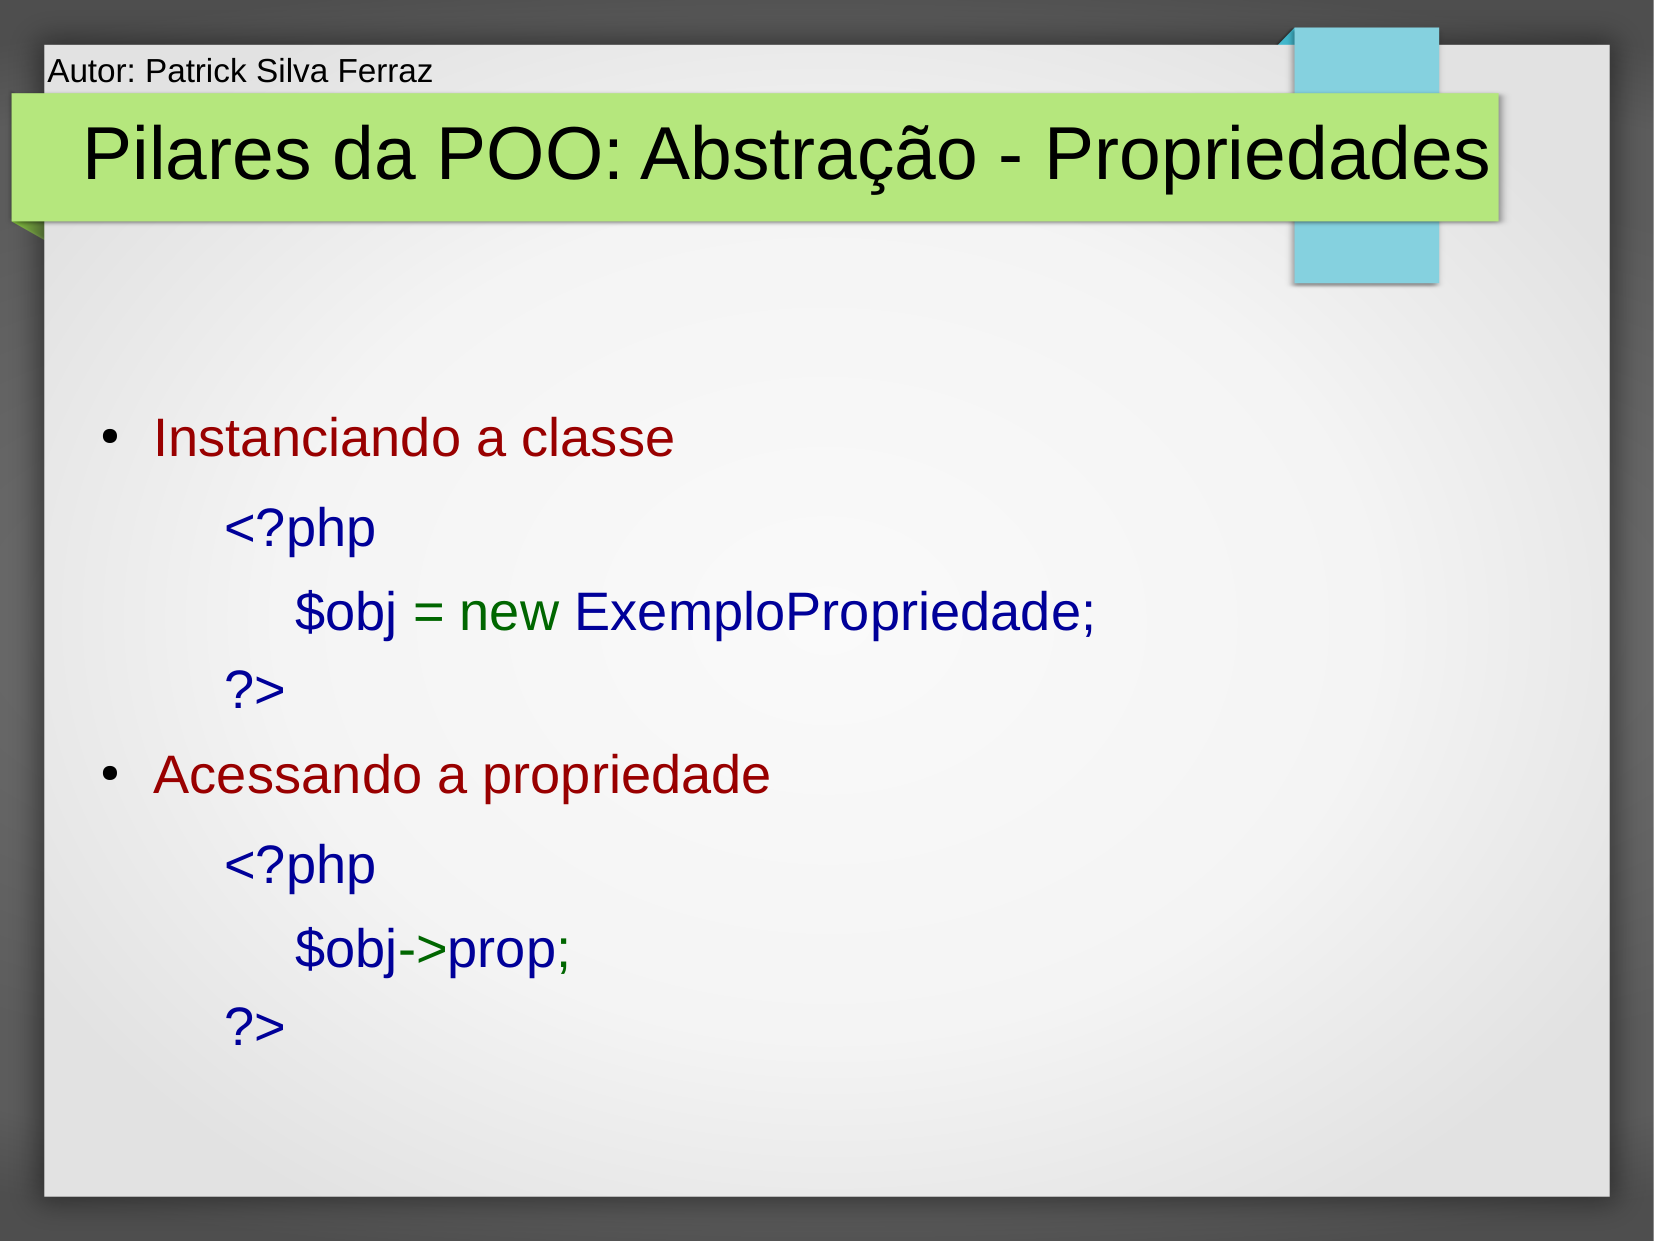

Autor: Patrick Silva Ferraz
# Pilares da POO: Abstração - Propriedades
Instanciando a classe
<?php
$obj = new ExemploPropriedade;
?>
Acessando a propriedade
<?php
$obj->prop;
?>